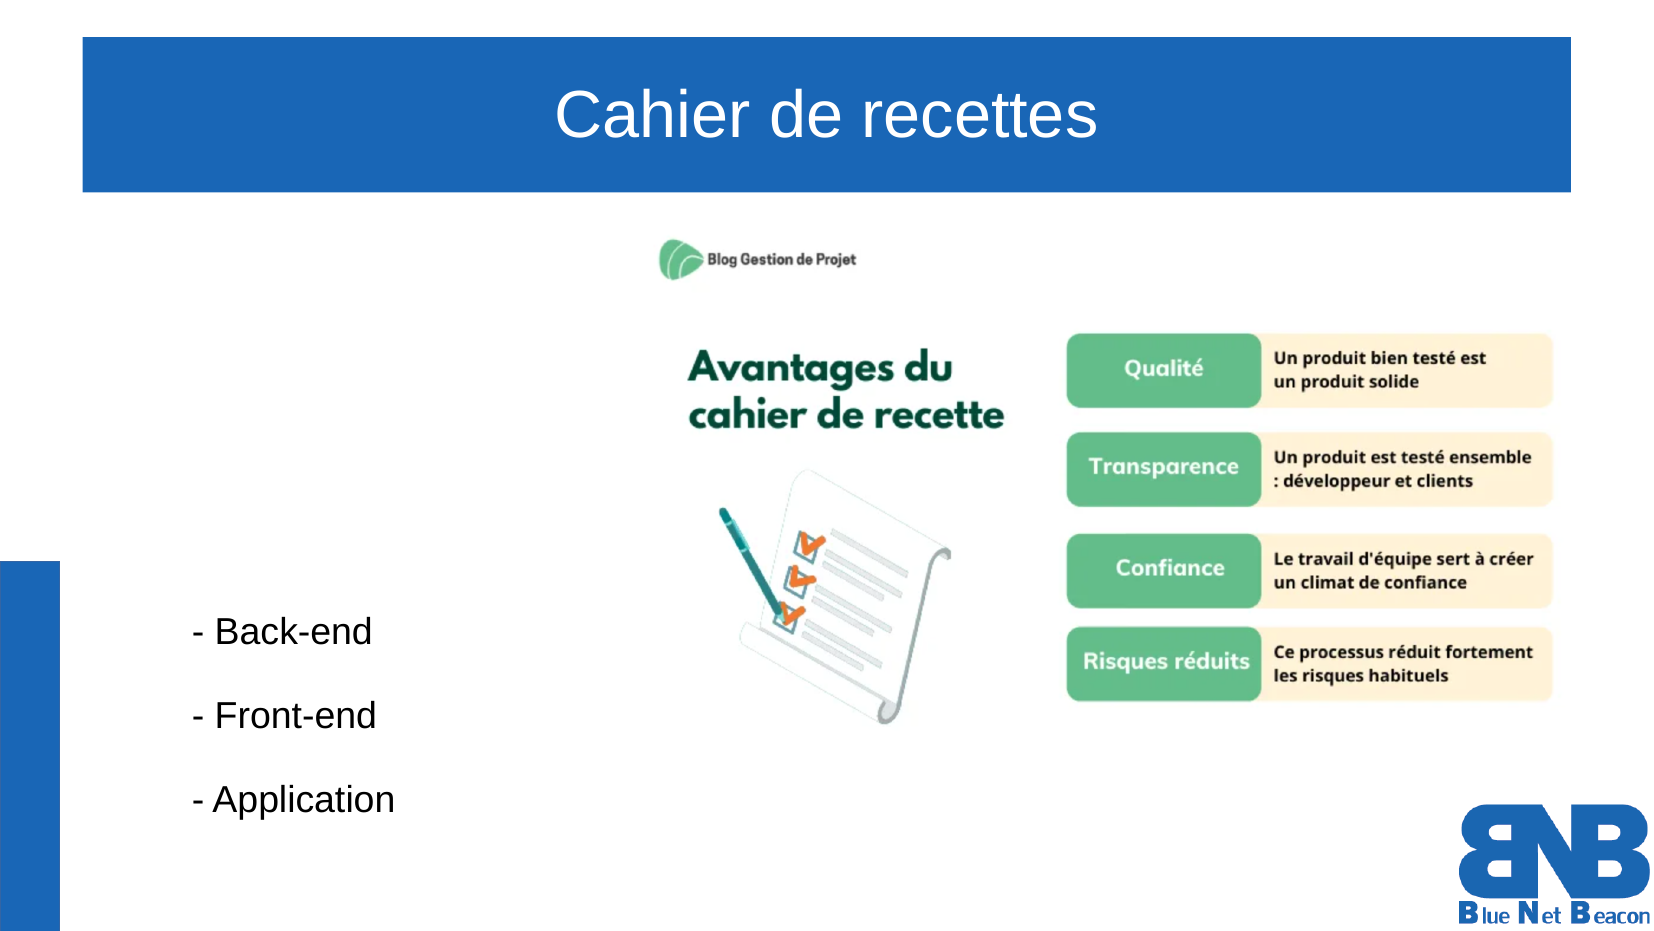

# Cahier de recettes
- Back-end
- Front-end
- Application